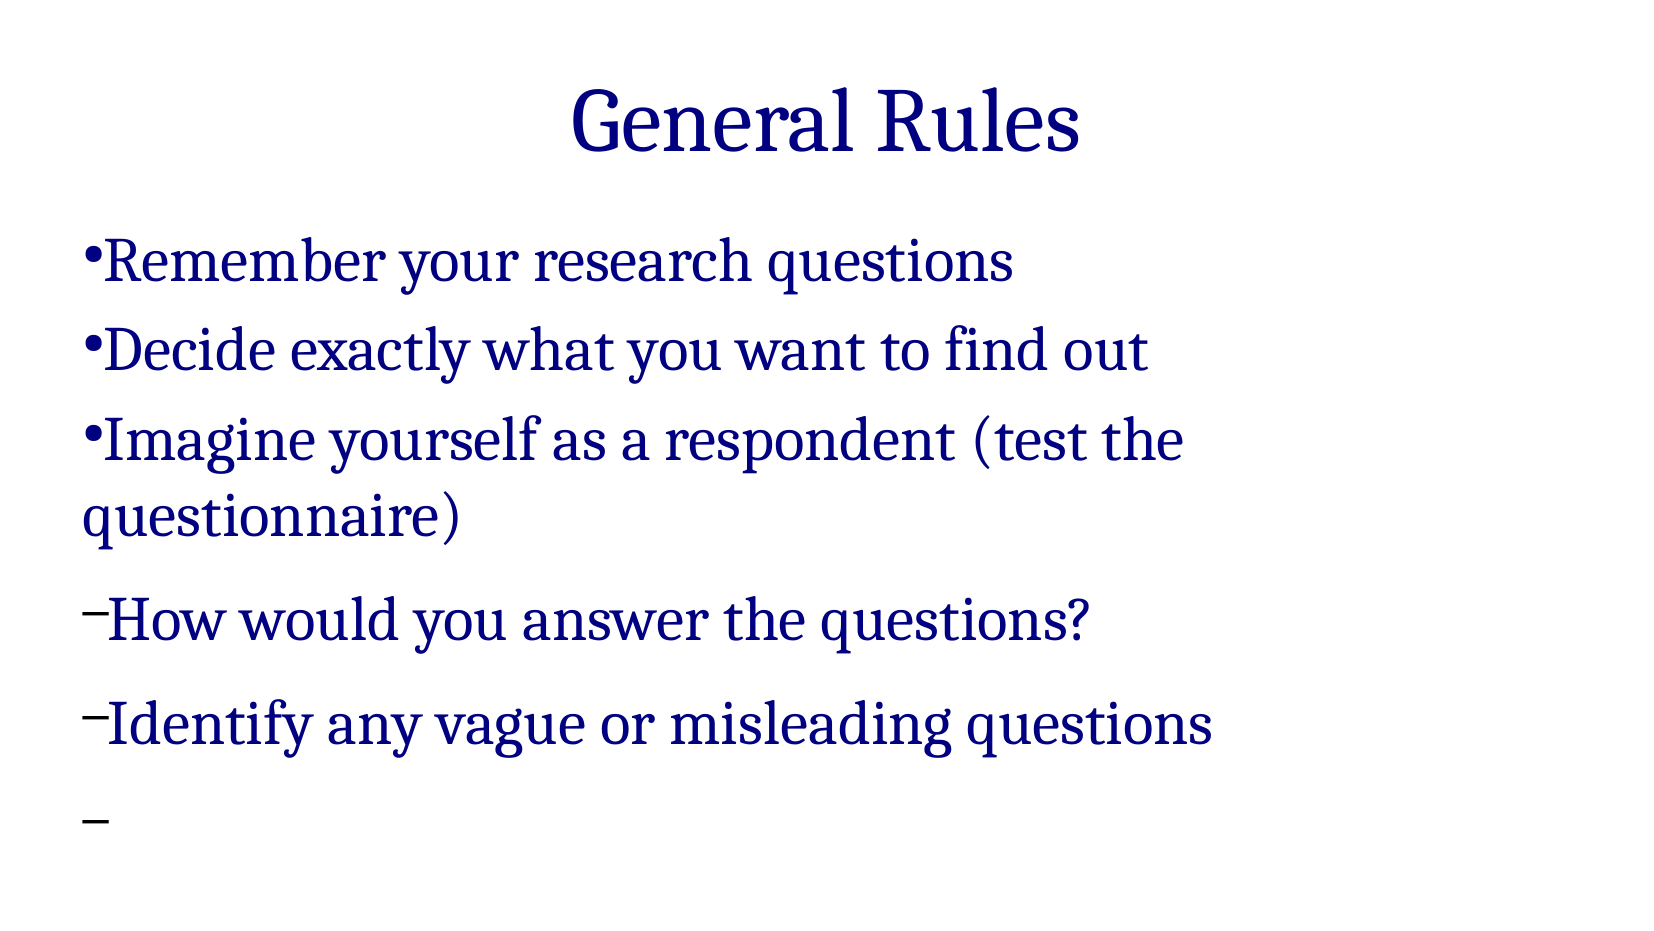

# General Rules
Remember your research questions
Decide exactly what you want to find out
Imagine yourself as a respondent (test the questionnaire)
How would you answer the questions?
Identify any vague or misleading questions